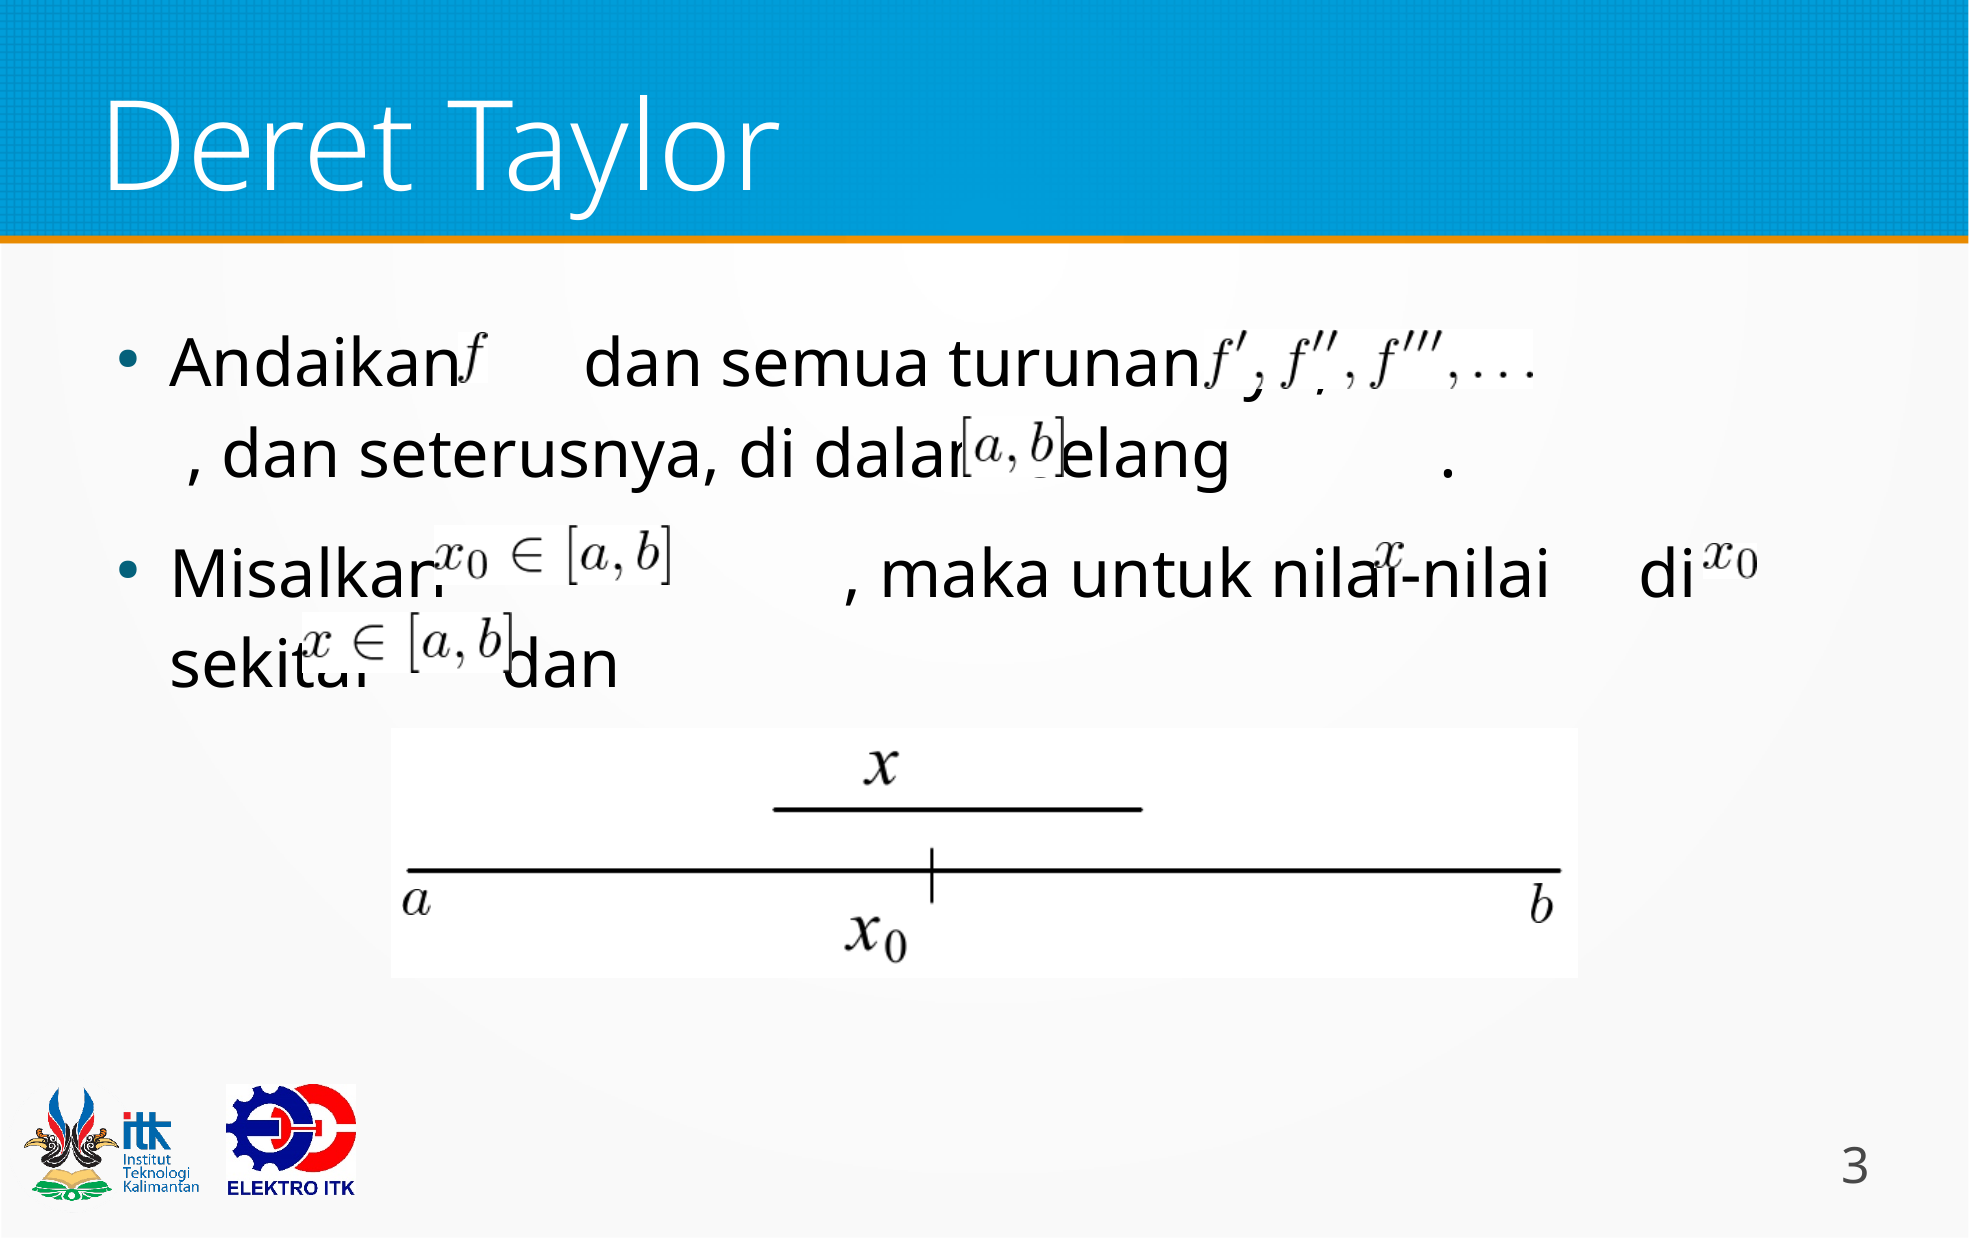

# Deret Taylor
Andaikan dan semua turunannya, , dan seterusnya, di dalam selang .
Misalkan , maka untuk nilai-nilai di sekitar dan
3